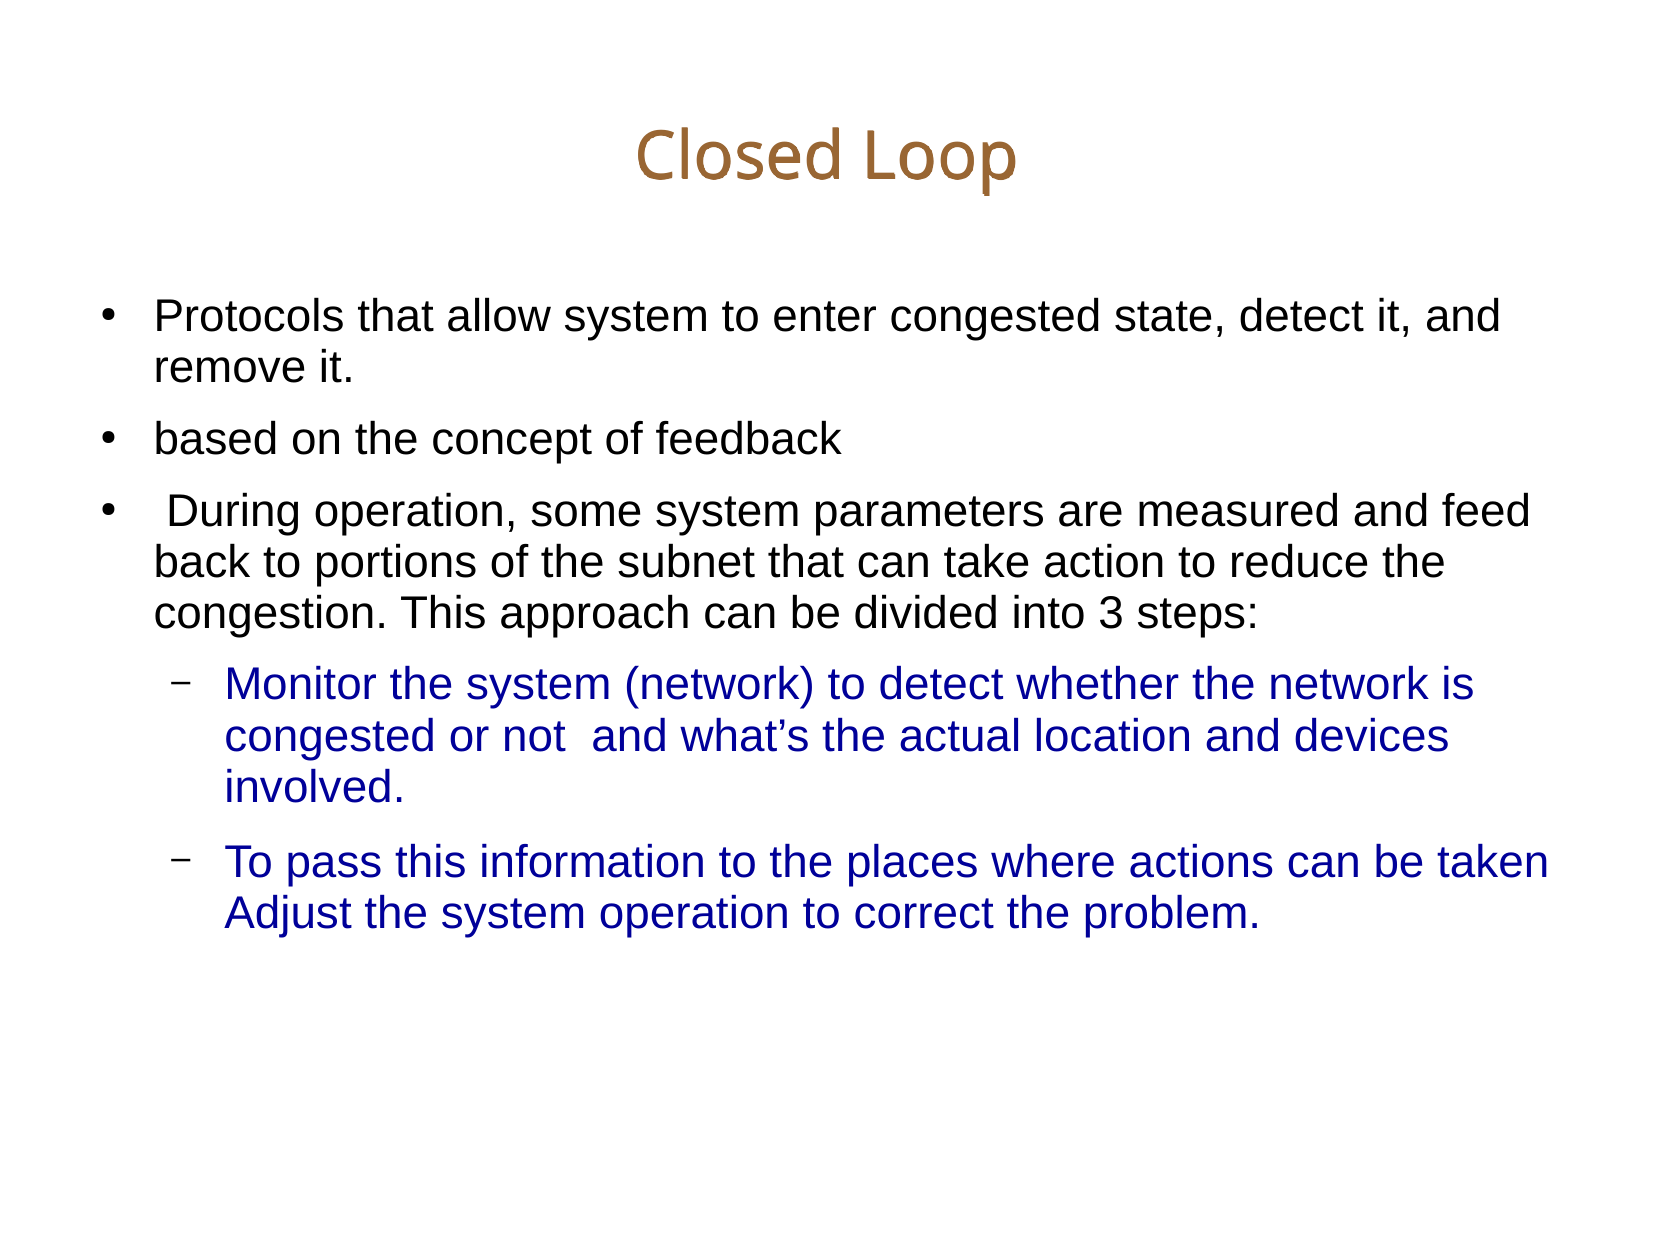

# Closed Loop
Protocols that allow system to enter congested state, detect it, and remove it.
based on the concept of feedback
 During operation, some system parameters are measured and feed back to portions of the subnet that can take action to reduce the congestion. This approach can be divided into 3 steps:
Monitor the system (network) to detect whether the network is congested or not and what’s the actual location and devices involved.
To pass this information to the places where actions can be taken Adjust the system operation to correct the problem.